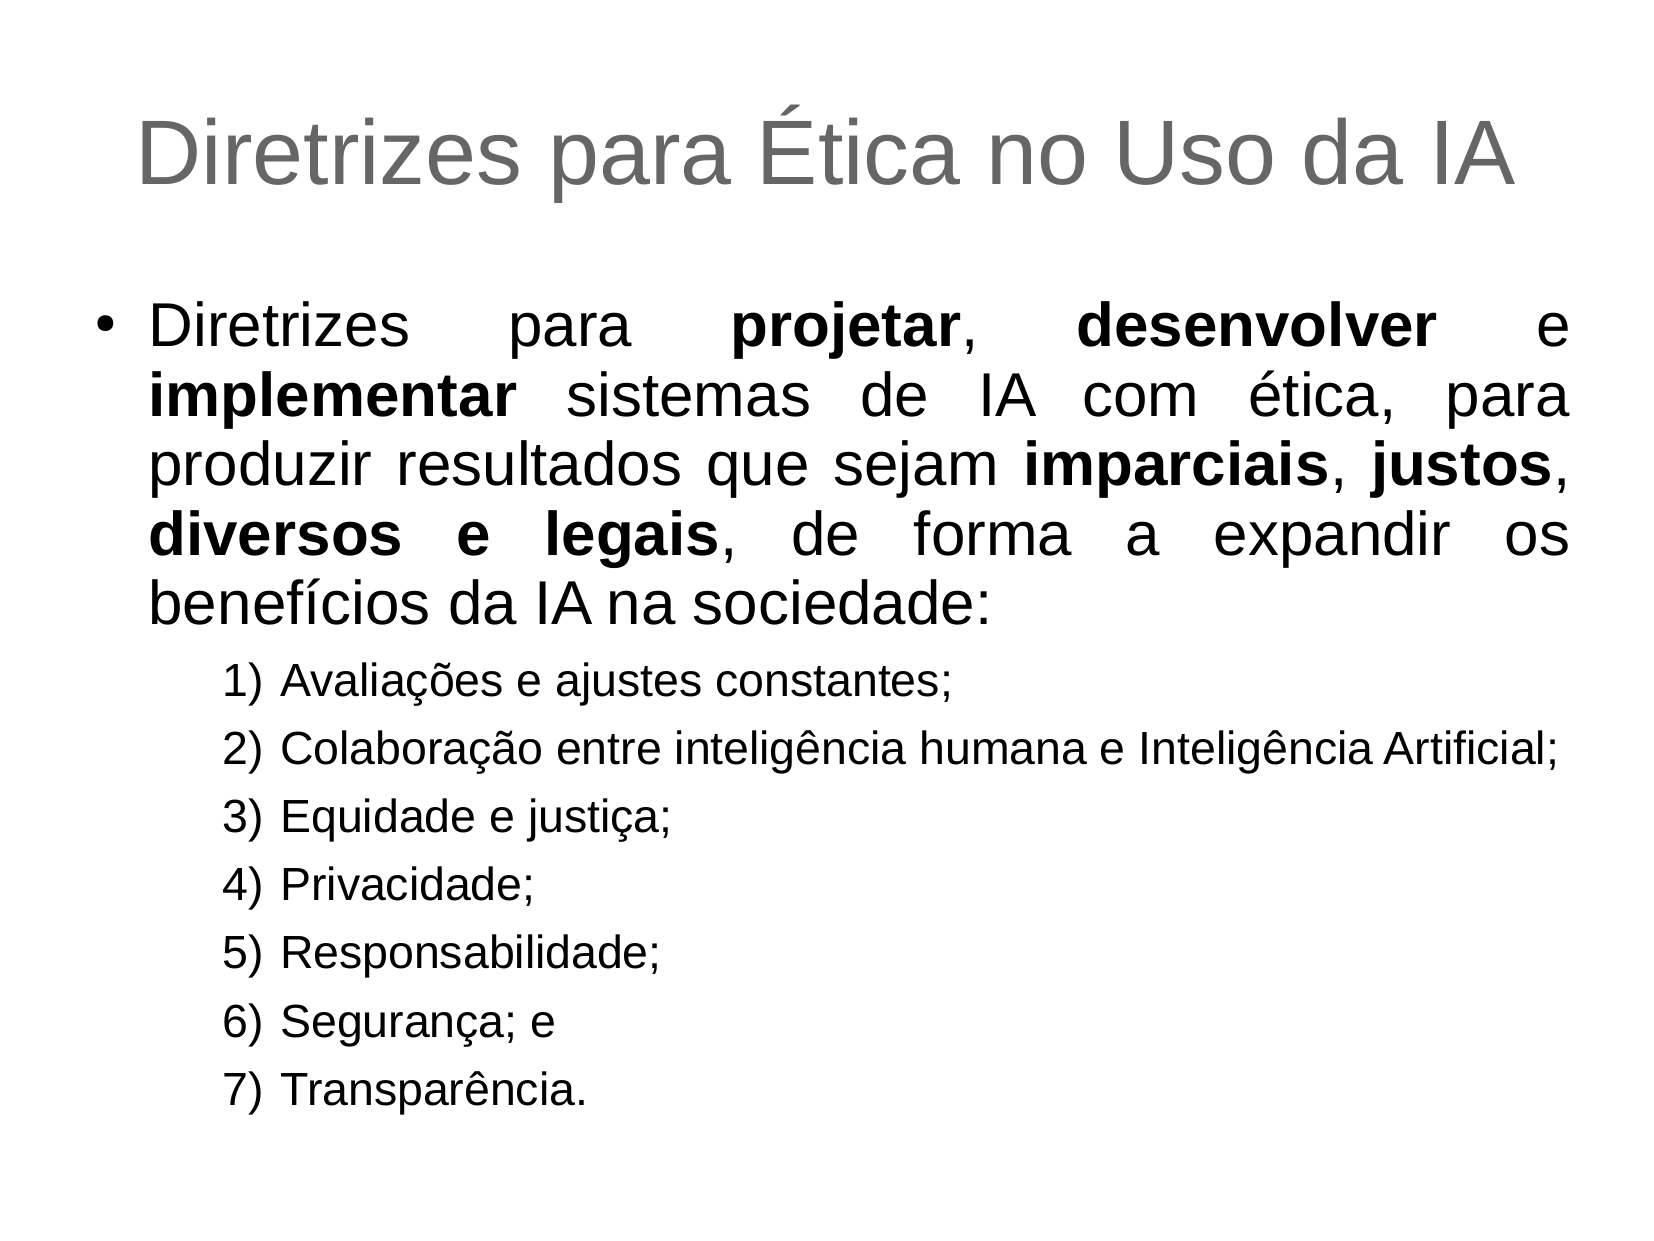

# Diretrizes para Ética no Uso da IA
Diretrizes para projetar, desenvolver e implementar sistemas de IA com ética, para produzir resultados que sejam imparciais, justos, diversos e legais, de forma a expandir os benefícios da IA na sociedade:
Avaliações e ajustes constantes;
Colaboração entre inteligência humana e Inteligência Artificial;
Equidade e justiça;
Privacidade;
Responsabilidade;
Segurança; e
Transparência.